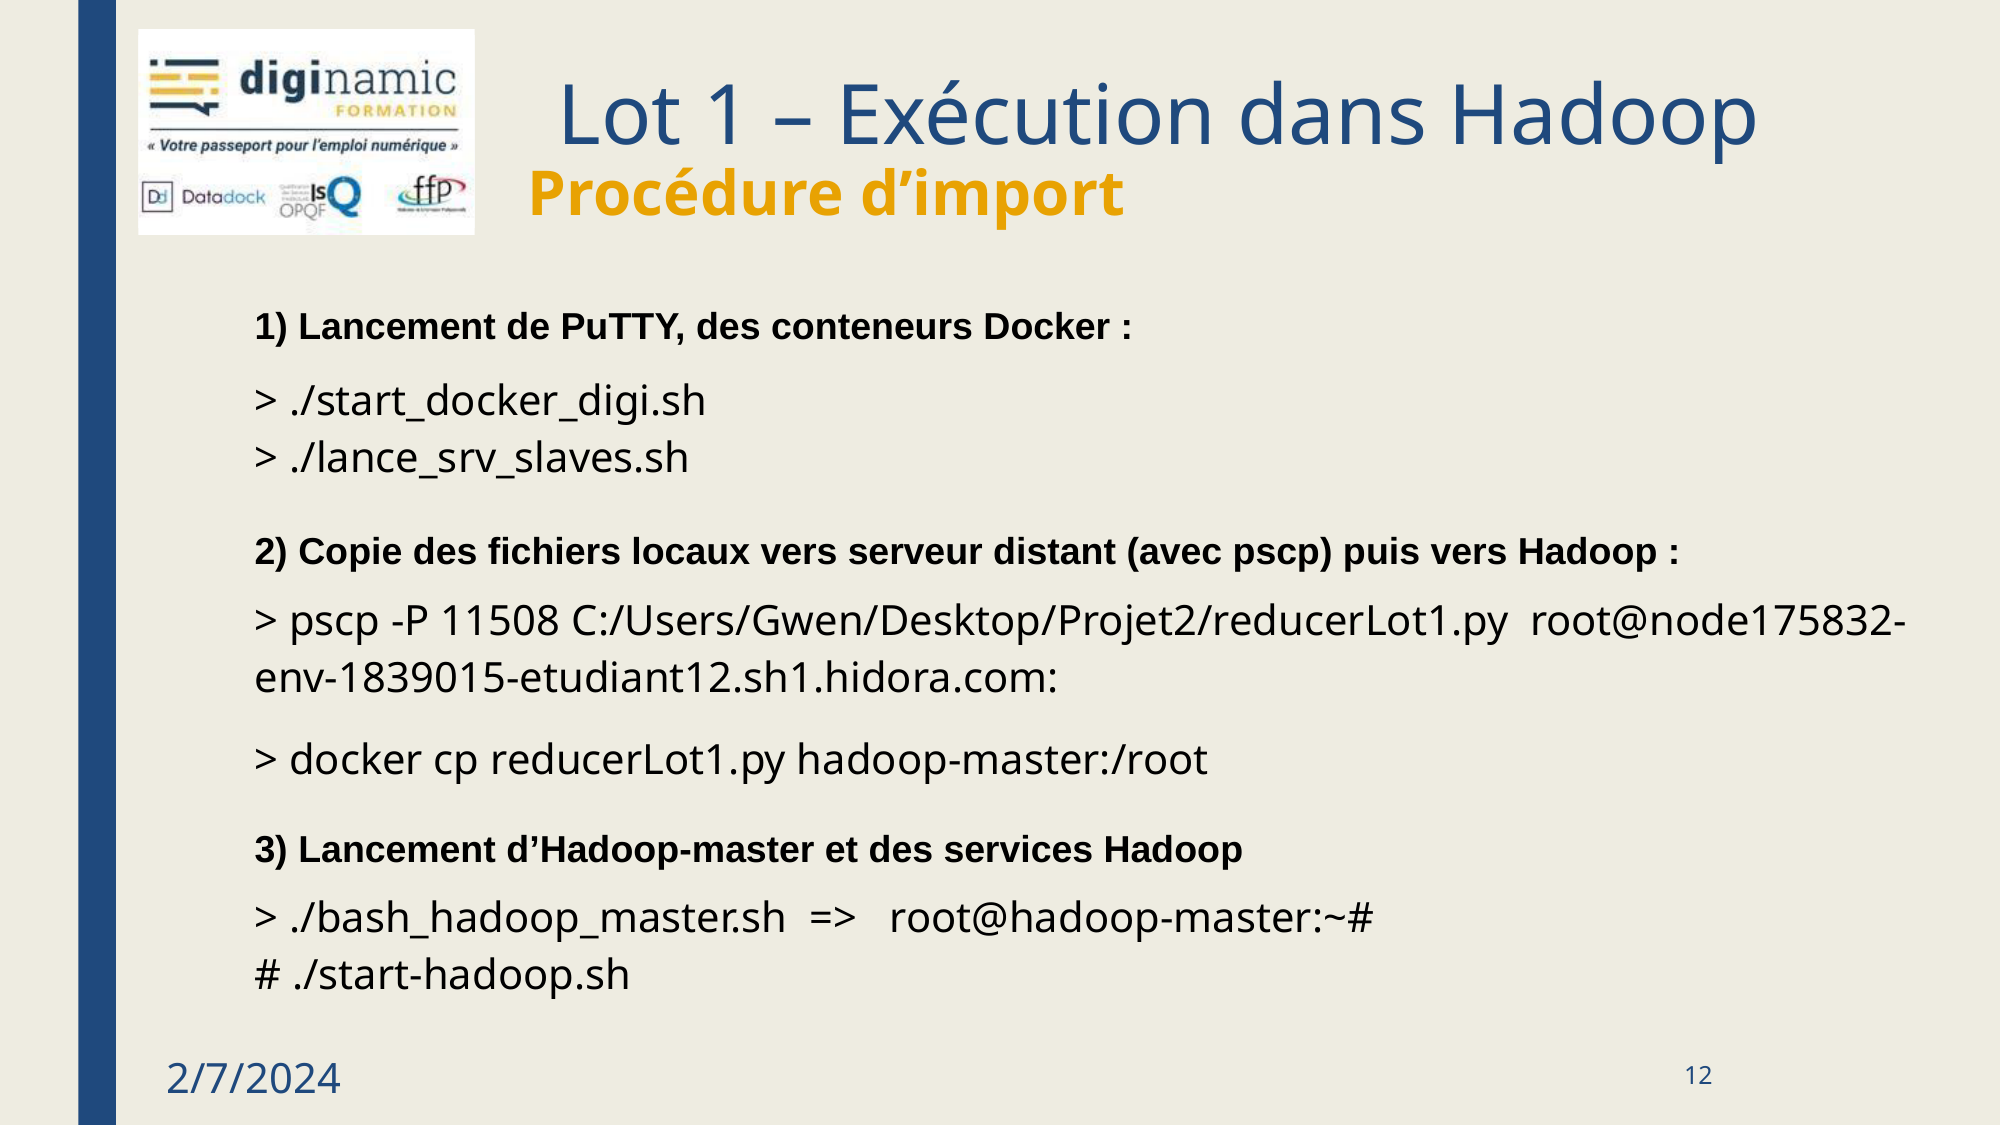

Lot 1 – Exécution dans Hadoop
Procédure d’import
 Lancement de PuTTY, des conteneurs Docker :
> ./start_docker_digi.sh
> ./lance_srv_slaves.sh
2) Copie des fichiers locaux vers serveur distant (avec pscp) puis vers Hadoop :
> pscp -P 11508 C:/Users/Gwen/Desktop/Projet2/reducerLot1.py root@node175832-env-1839015-etudiant12.sh1.hidora.com:
> docker cp reducerLot1.py hadoop-master:/root
3) Lancement d’Hadoop-master et des services Hadoop
> ./bash_hadoop_master.sh  => root@hadoop-master:~#
# ./start-hadoop.sh
2/7/2024
12